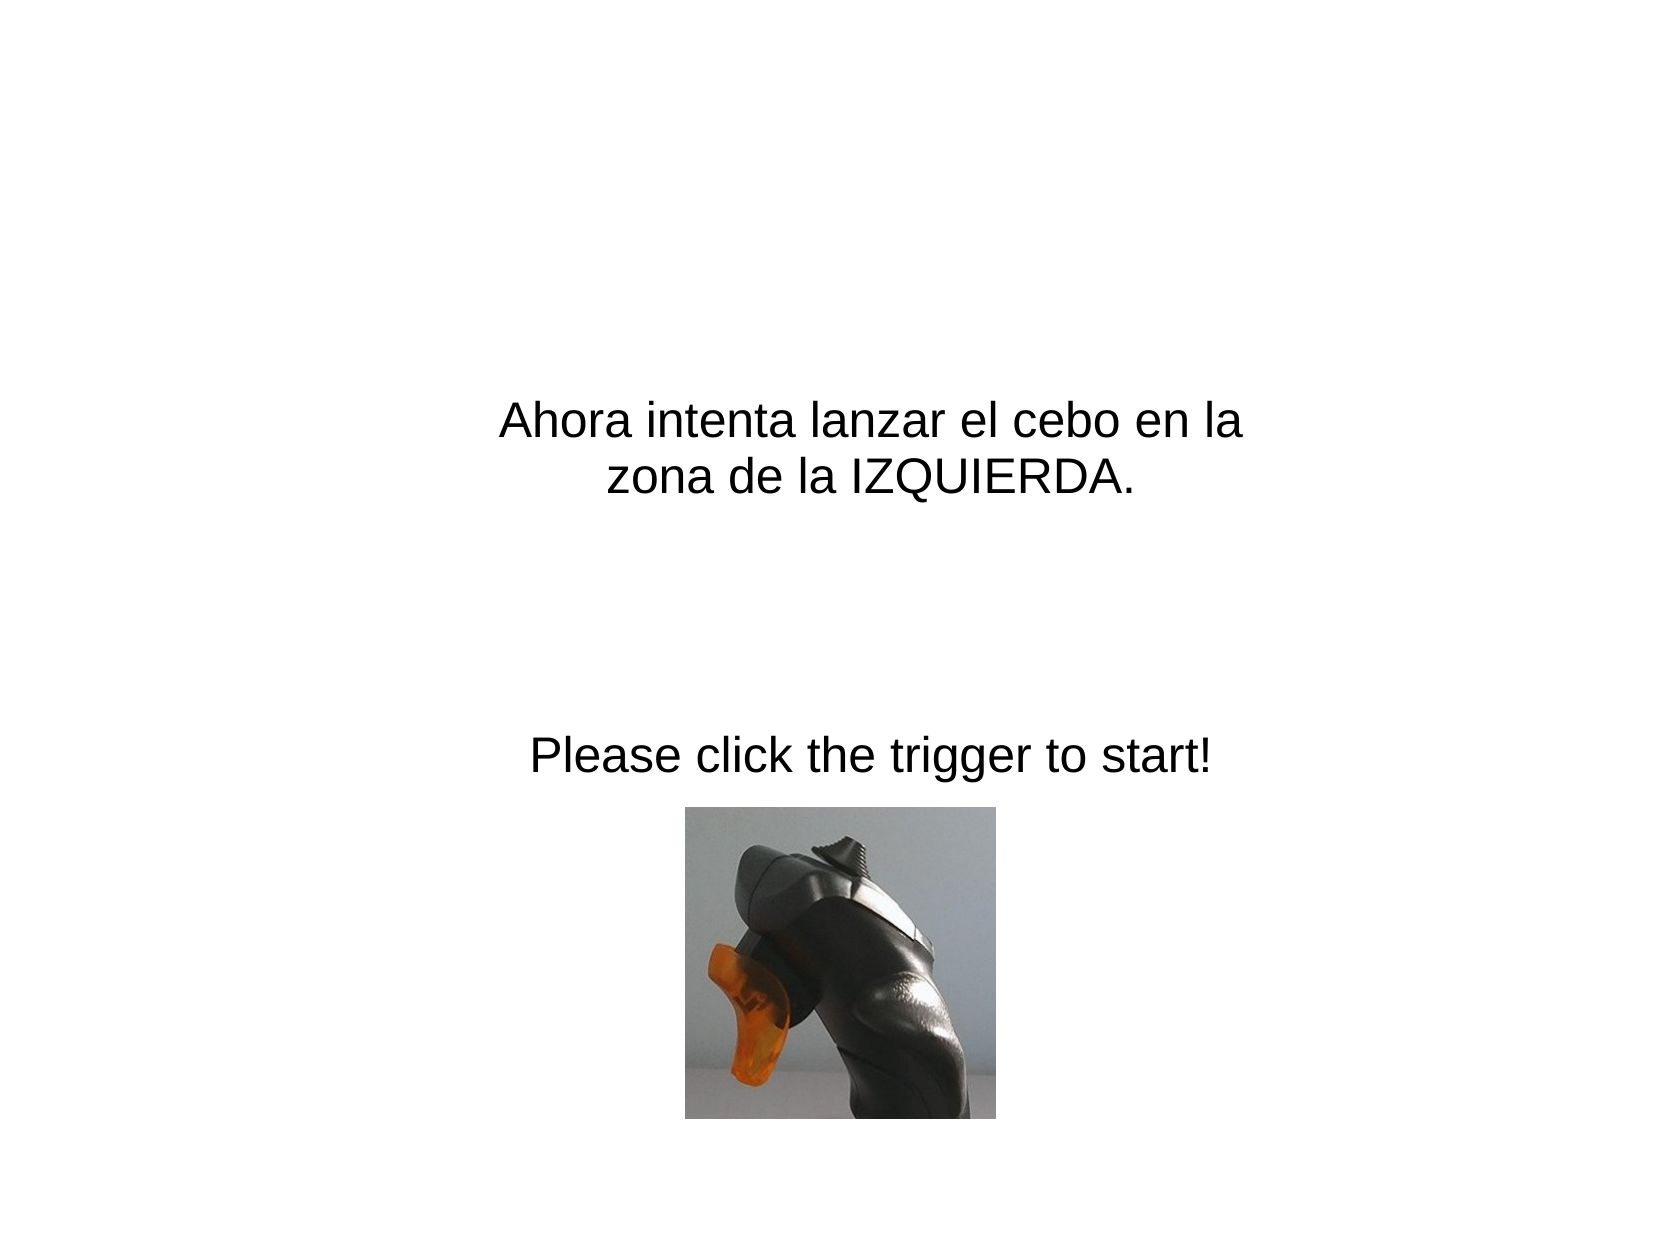

Ahora intenta lanzar el cebo en la zona de la IZQUIERDA.
Please click the trigger to start!